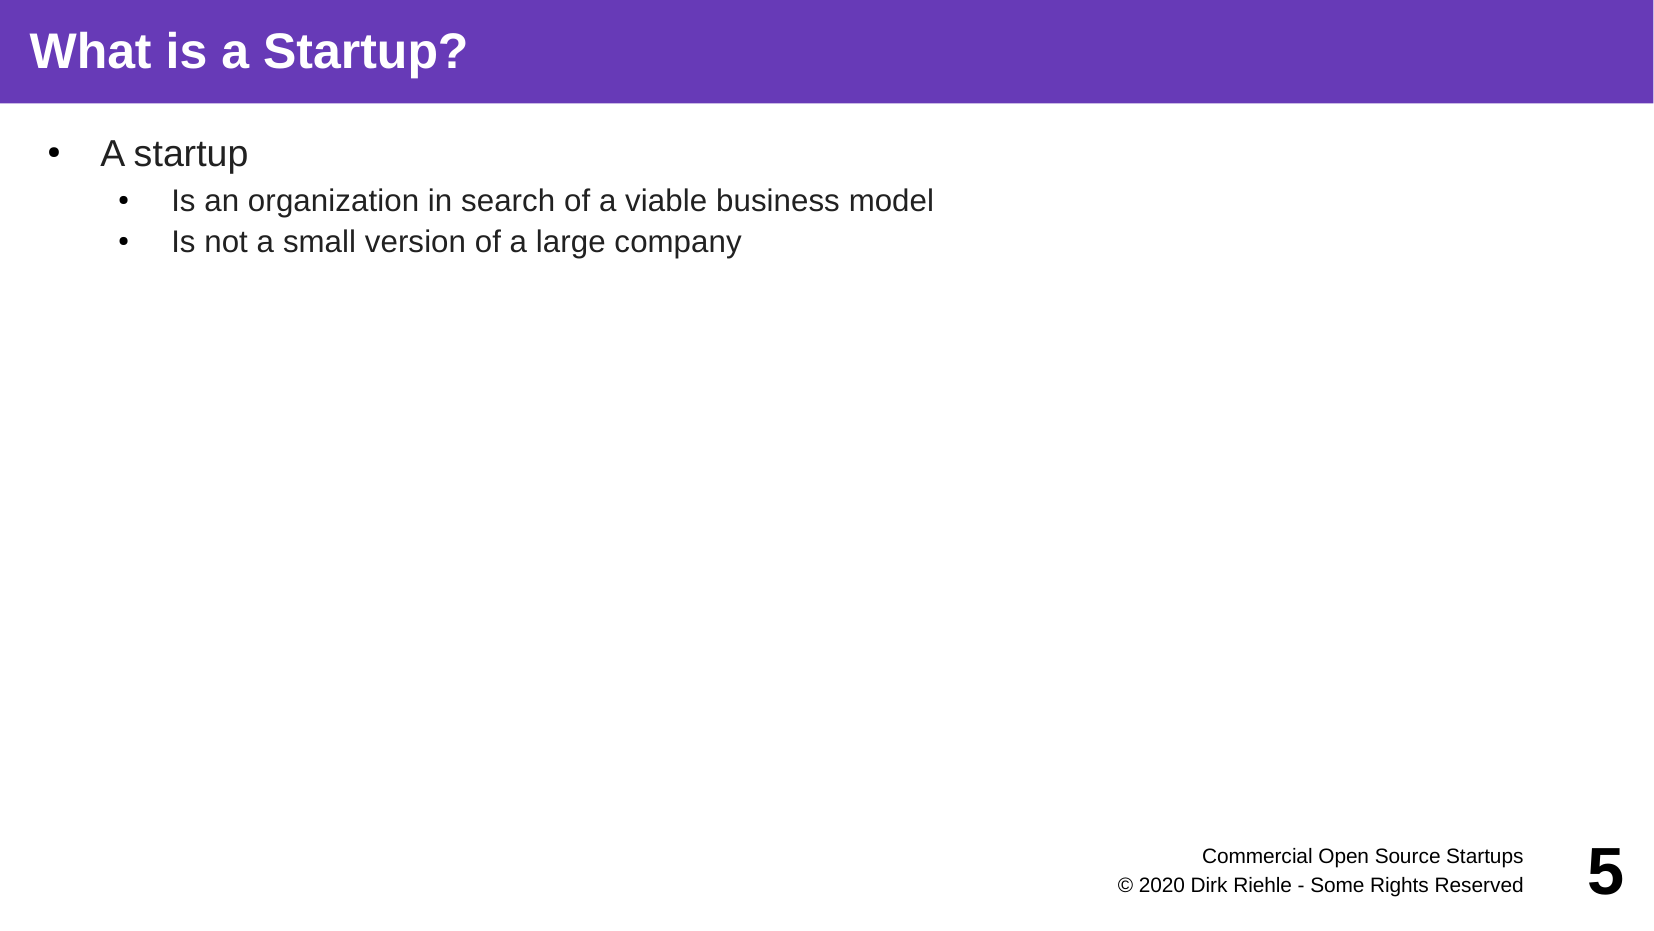

# What is a Startup?
A startup
Is an organization in search of a viable business model
Is not a small version of a large company
Commercial Open Source Startups
5
© 2020 Dirk Riehle - Some Rights Reserved